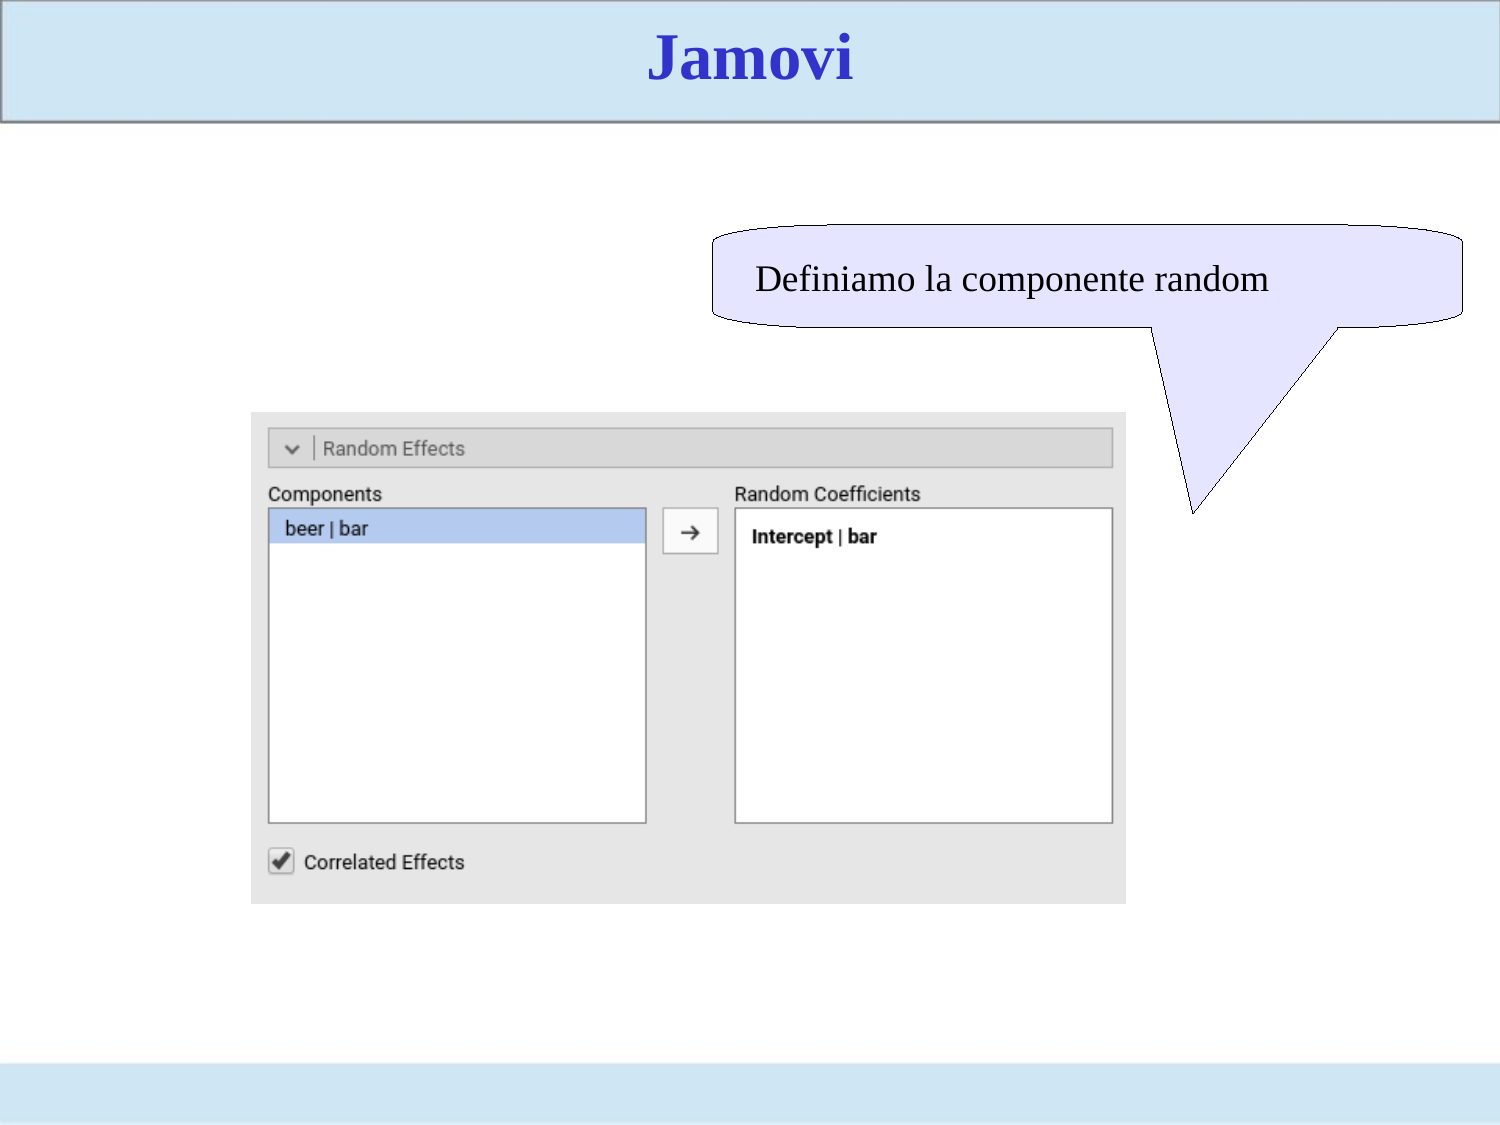

# Jamovi
Definiamo la componente random
57